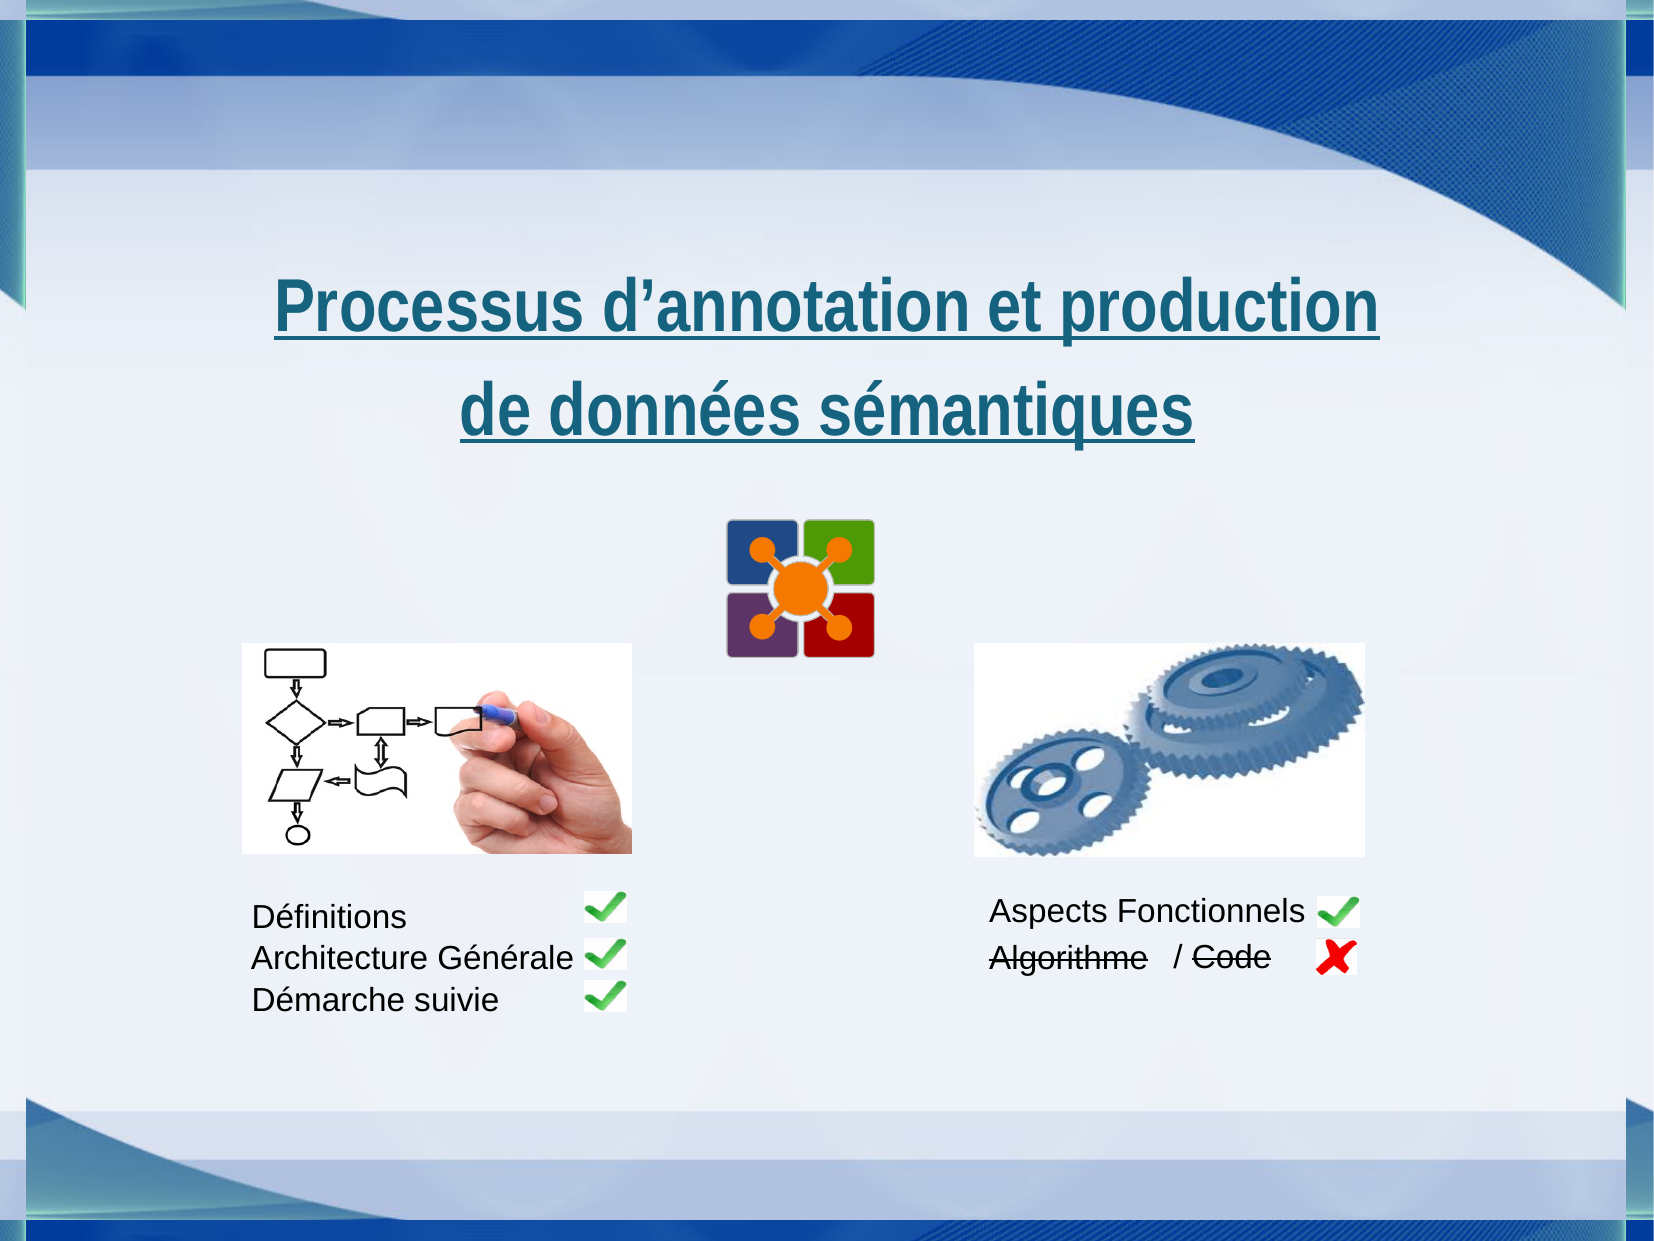

Processus d’annotation et production de données sémantiques
Aspects Fonctionnels
Définitions
/ Code
Architecture Générale
Algorithme
Démarche suivie